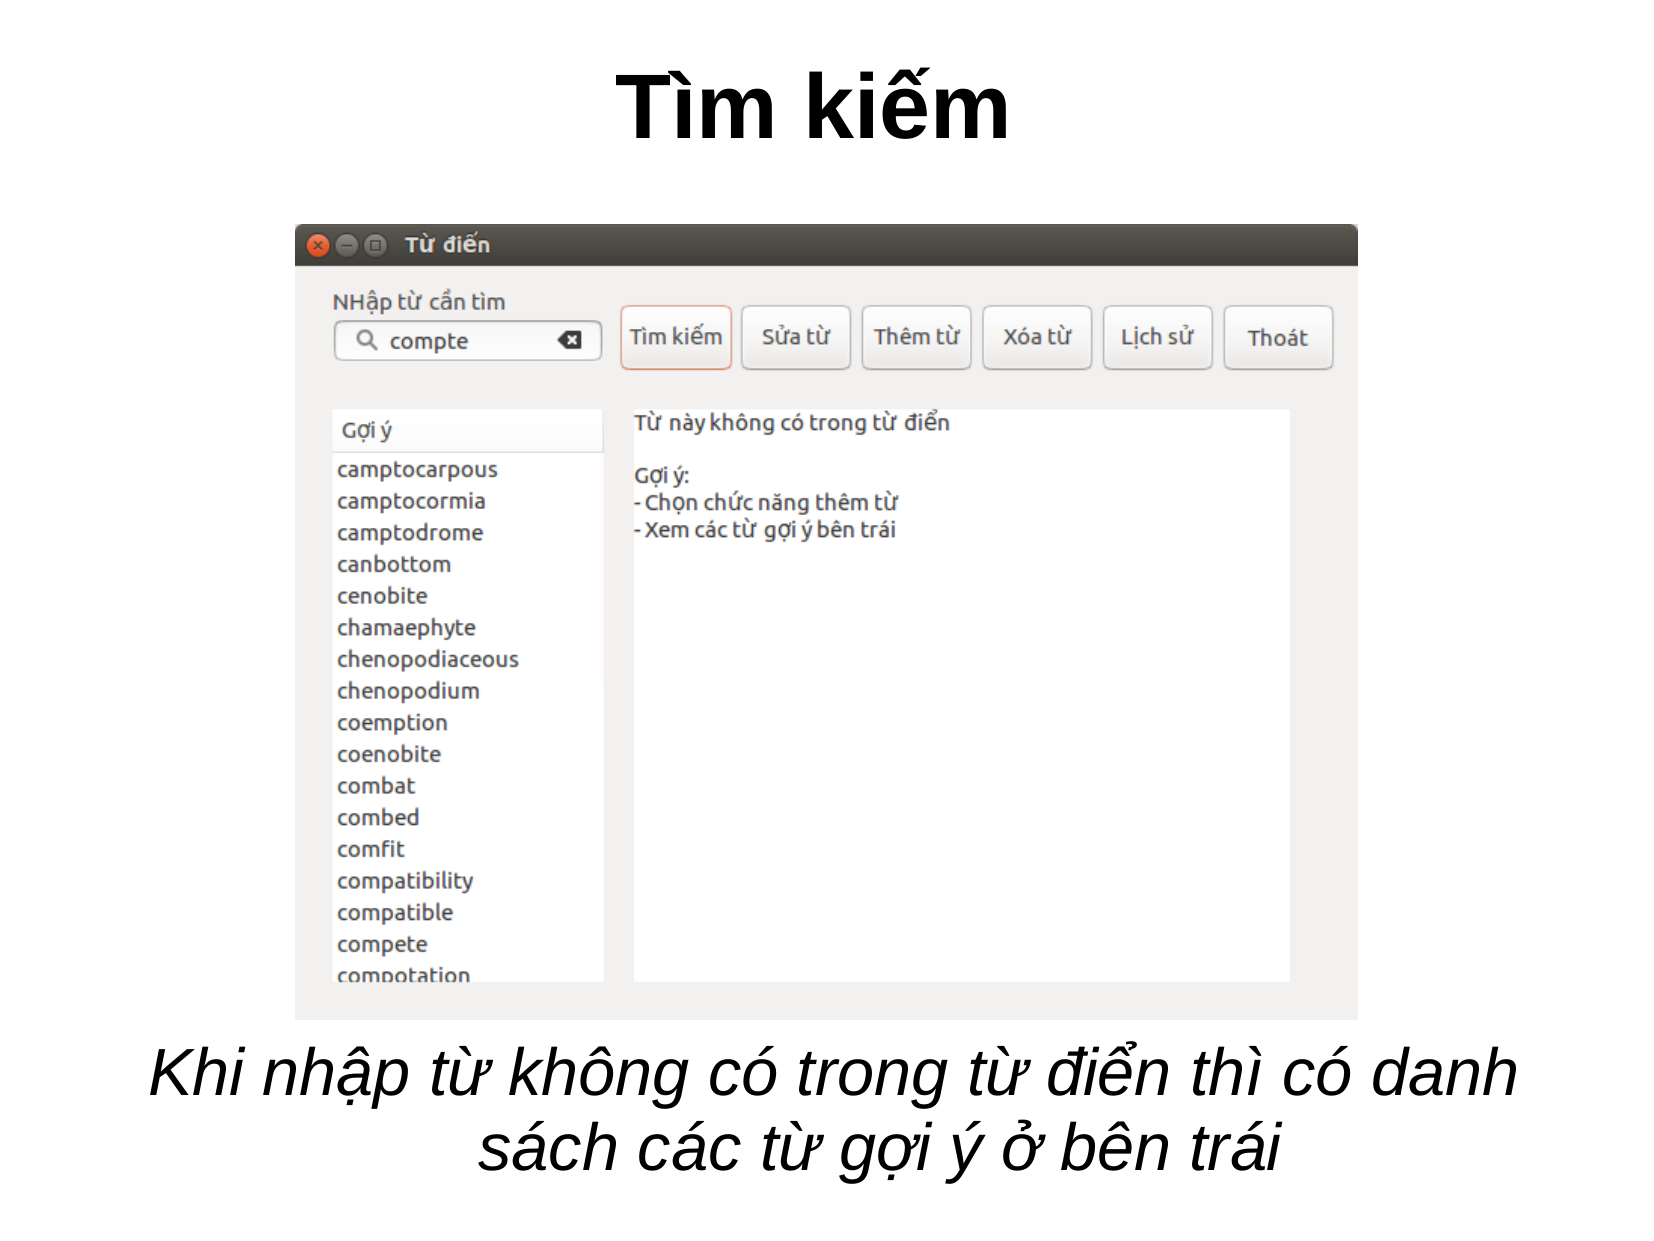

# Tìm kiếm
Khi nhập từ không có trong từ điển thì có danh sách các từ gợi ý ở bên trái